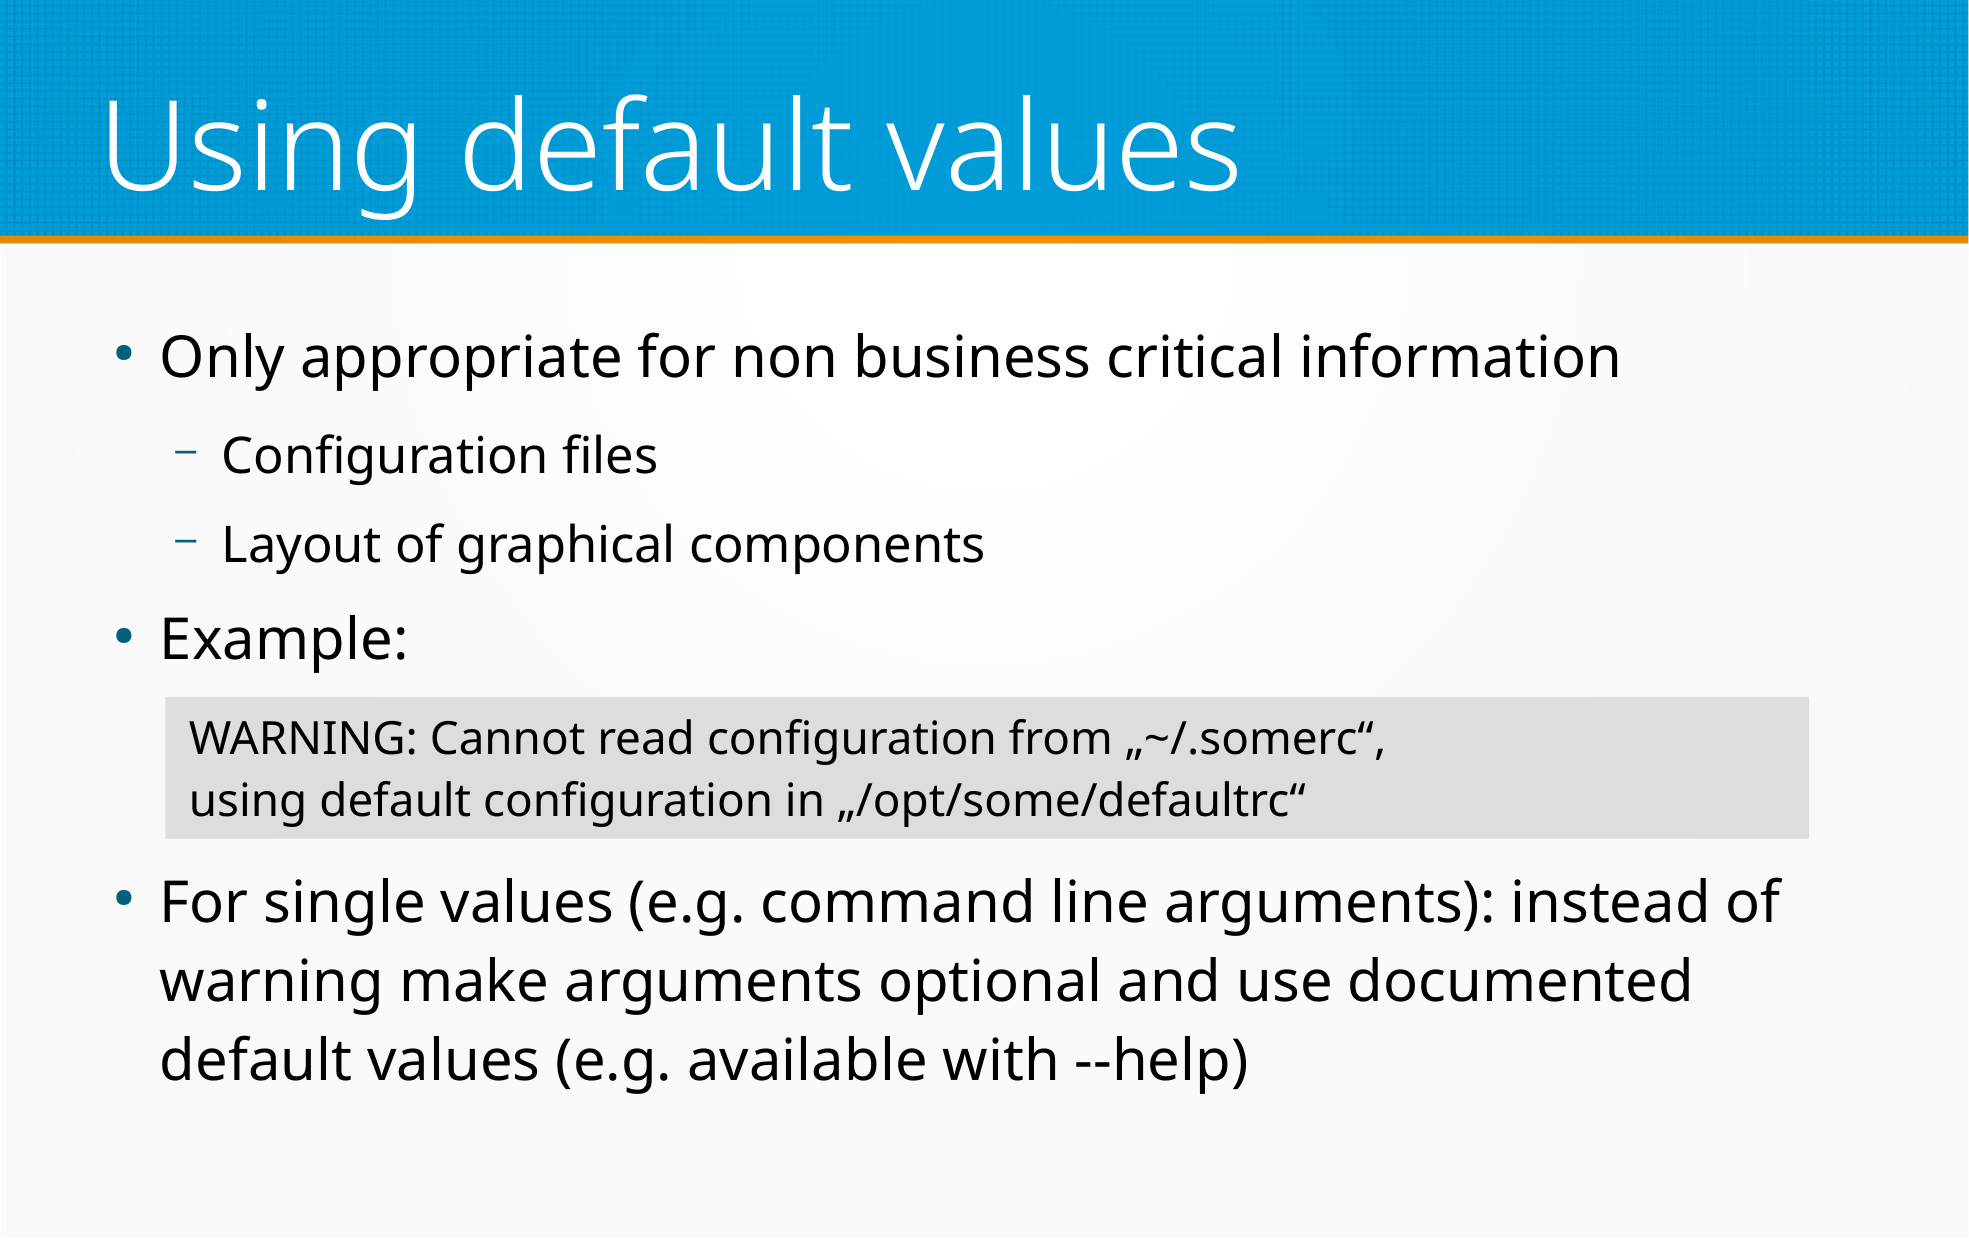

# Using default values
Only appropriate for non business critical information
Configuration files
Layout of graphical components
Example:
For single values (e.g. command line arguments): instead of warning make arguments optional and use documented default values (e.g. available with --help)
WARNING: Cannot read configuration from „~/.somerc“,
using default configuration in „/opt/some/defaultrc“